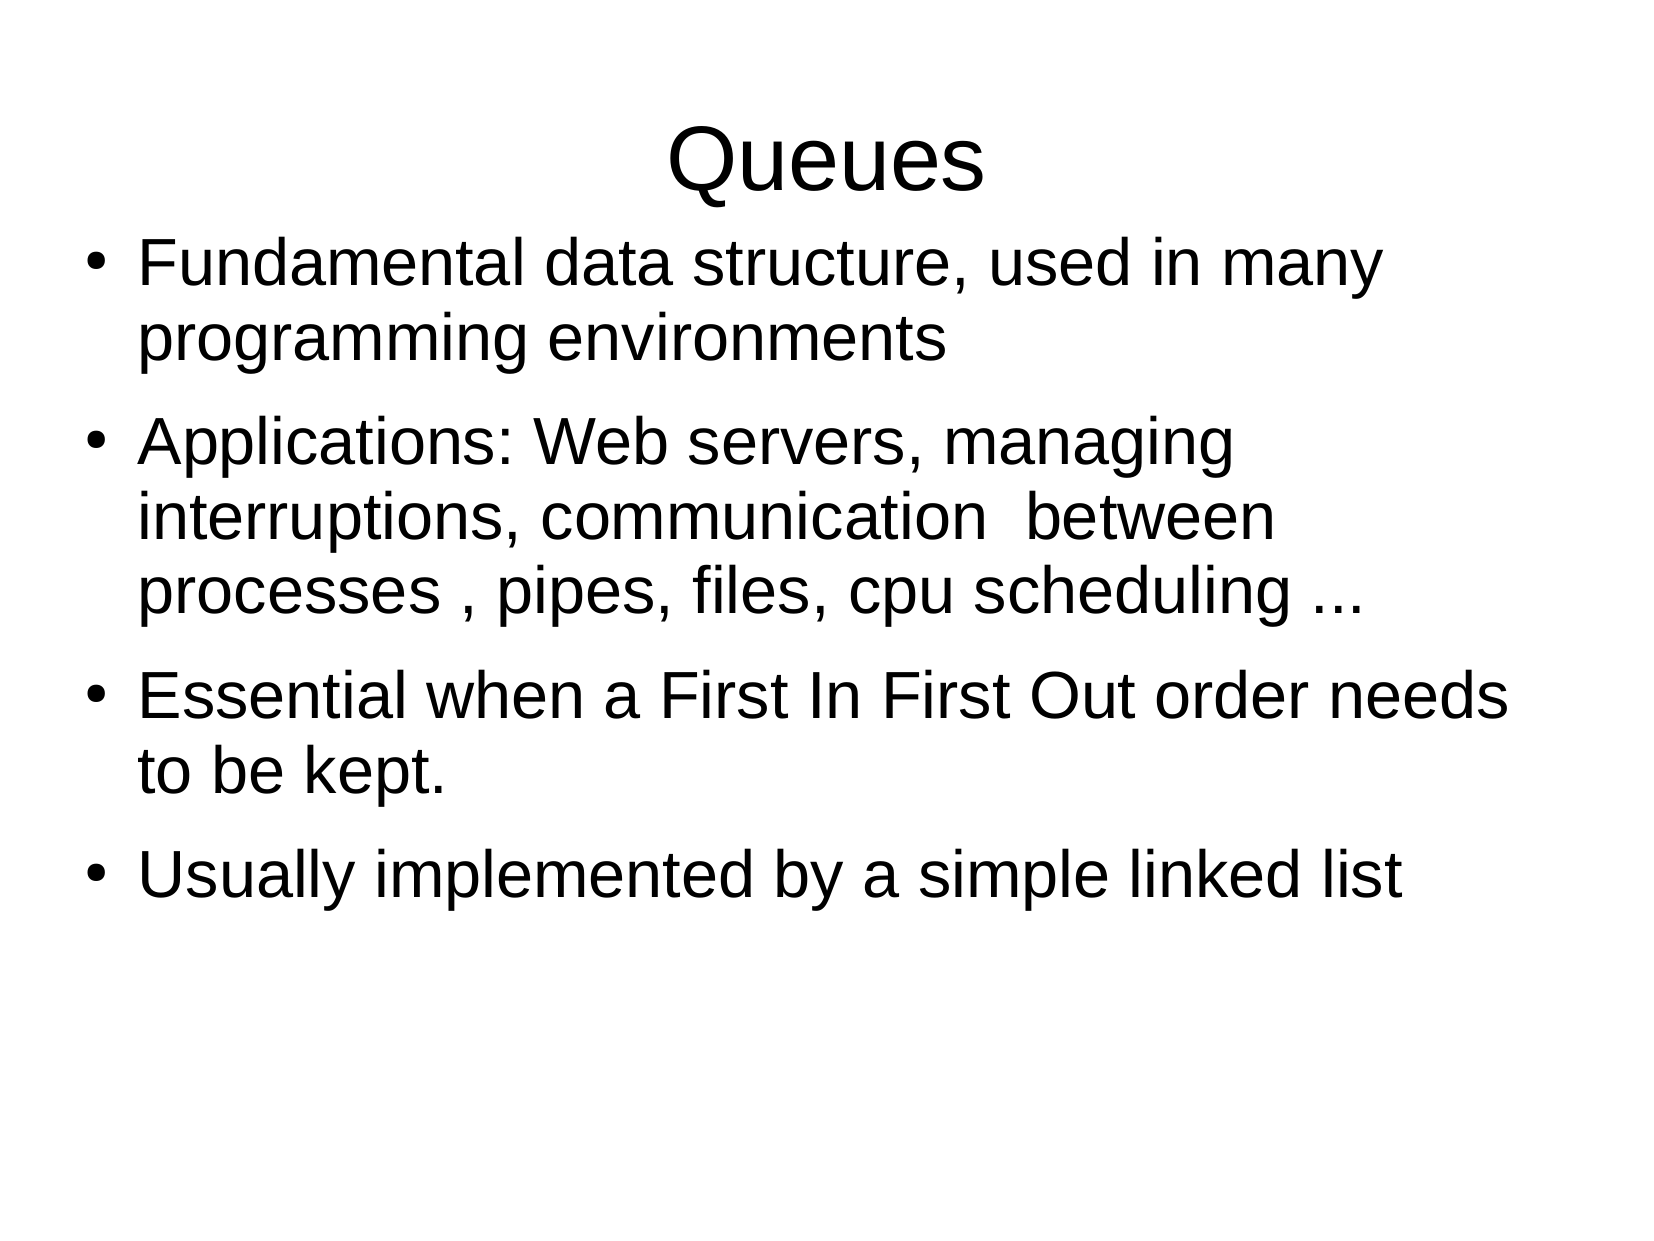

# Queues
Fundamental data structure, used in many programming environments
Applications: Web servers, managing interruptions, communication between processes , pipes, files, cpu scheduling ...
Essential when a First In First Out order needs to be kept.
Usually implemented by a simple linked list